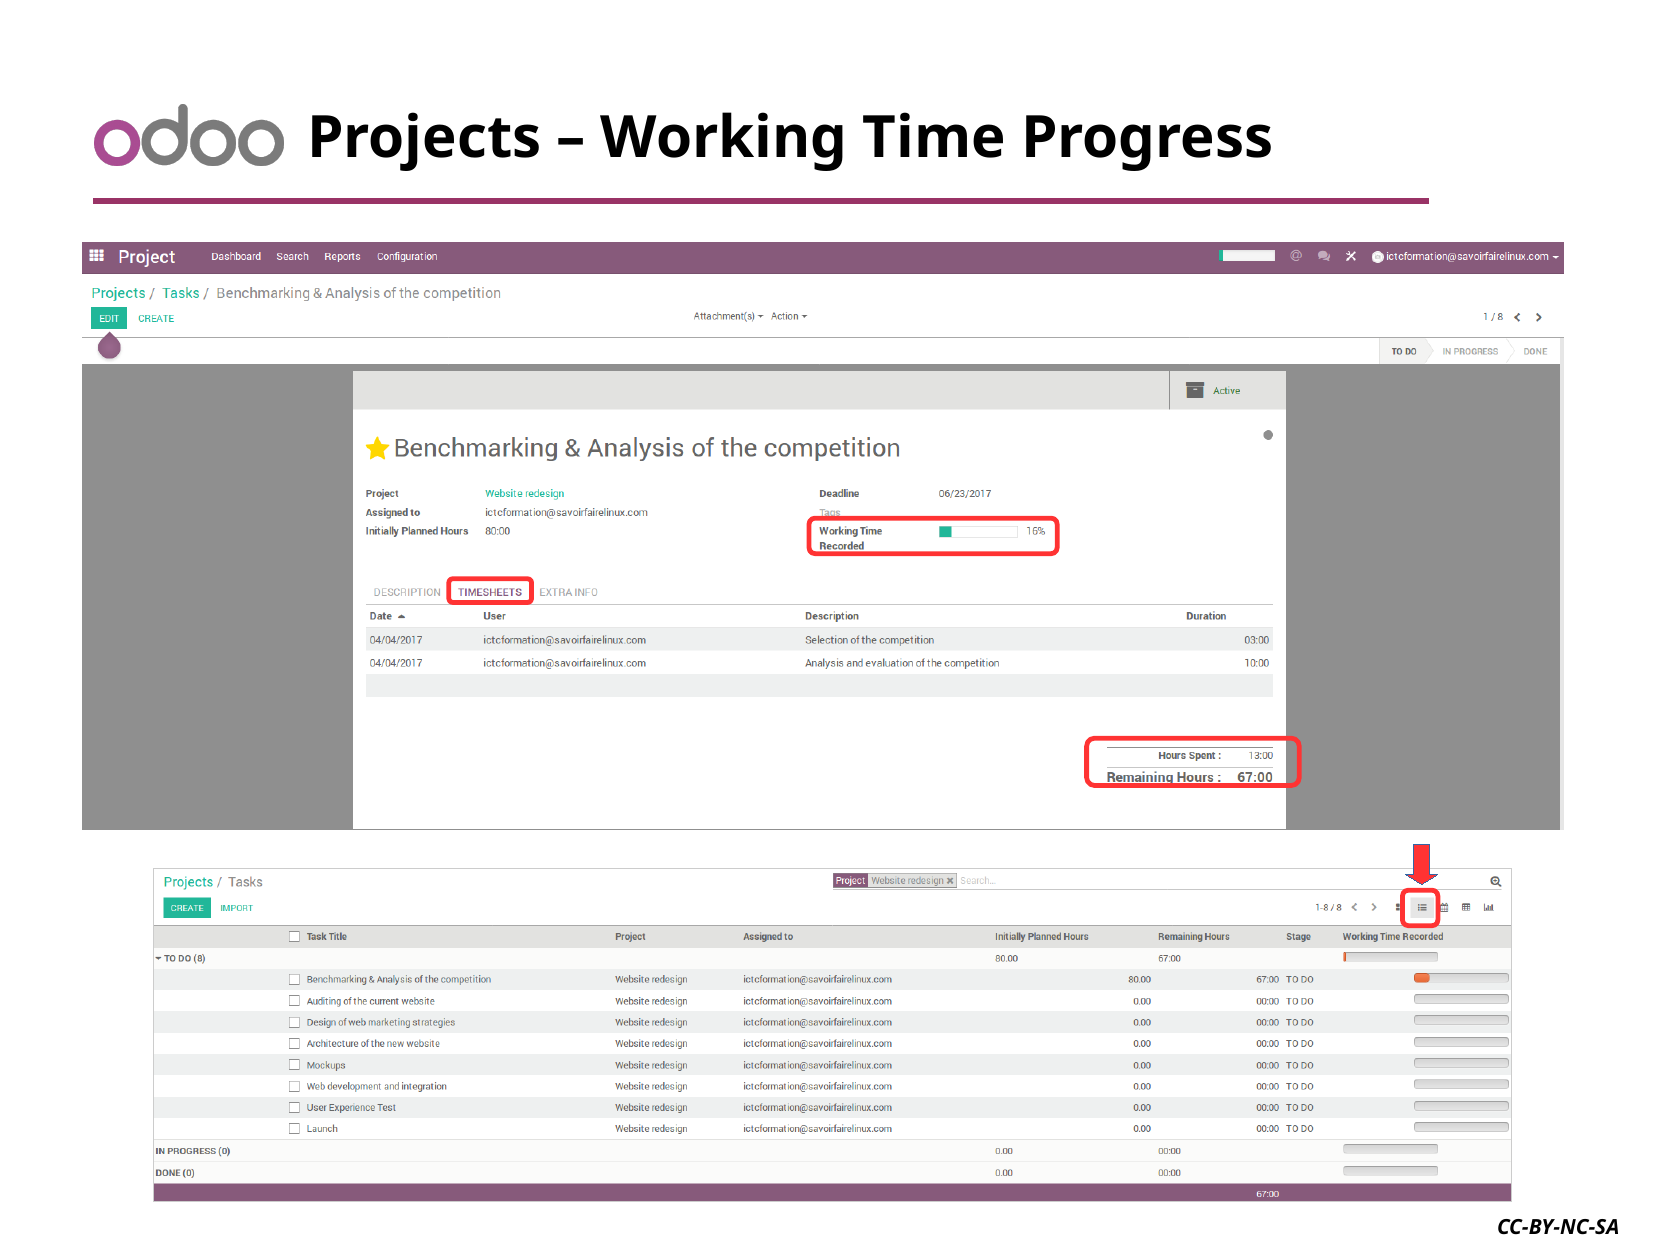

# Projects – Working Time Progress
CC-BY-NC-SA